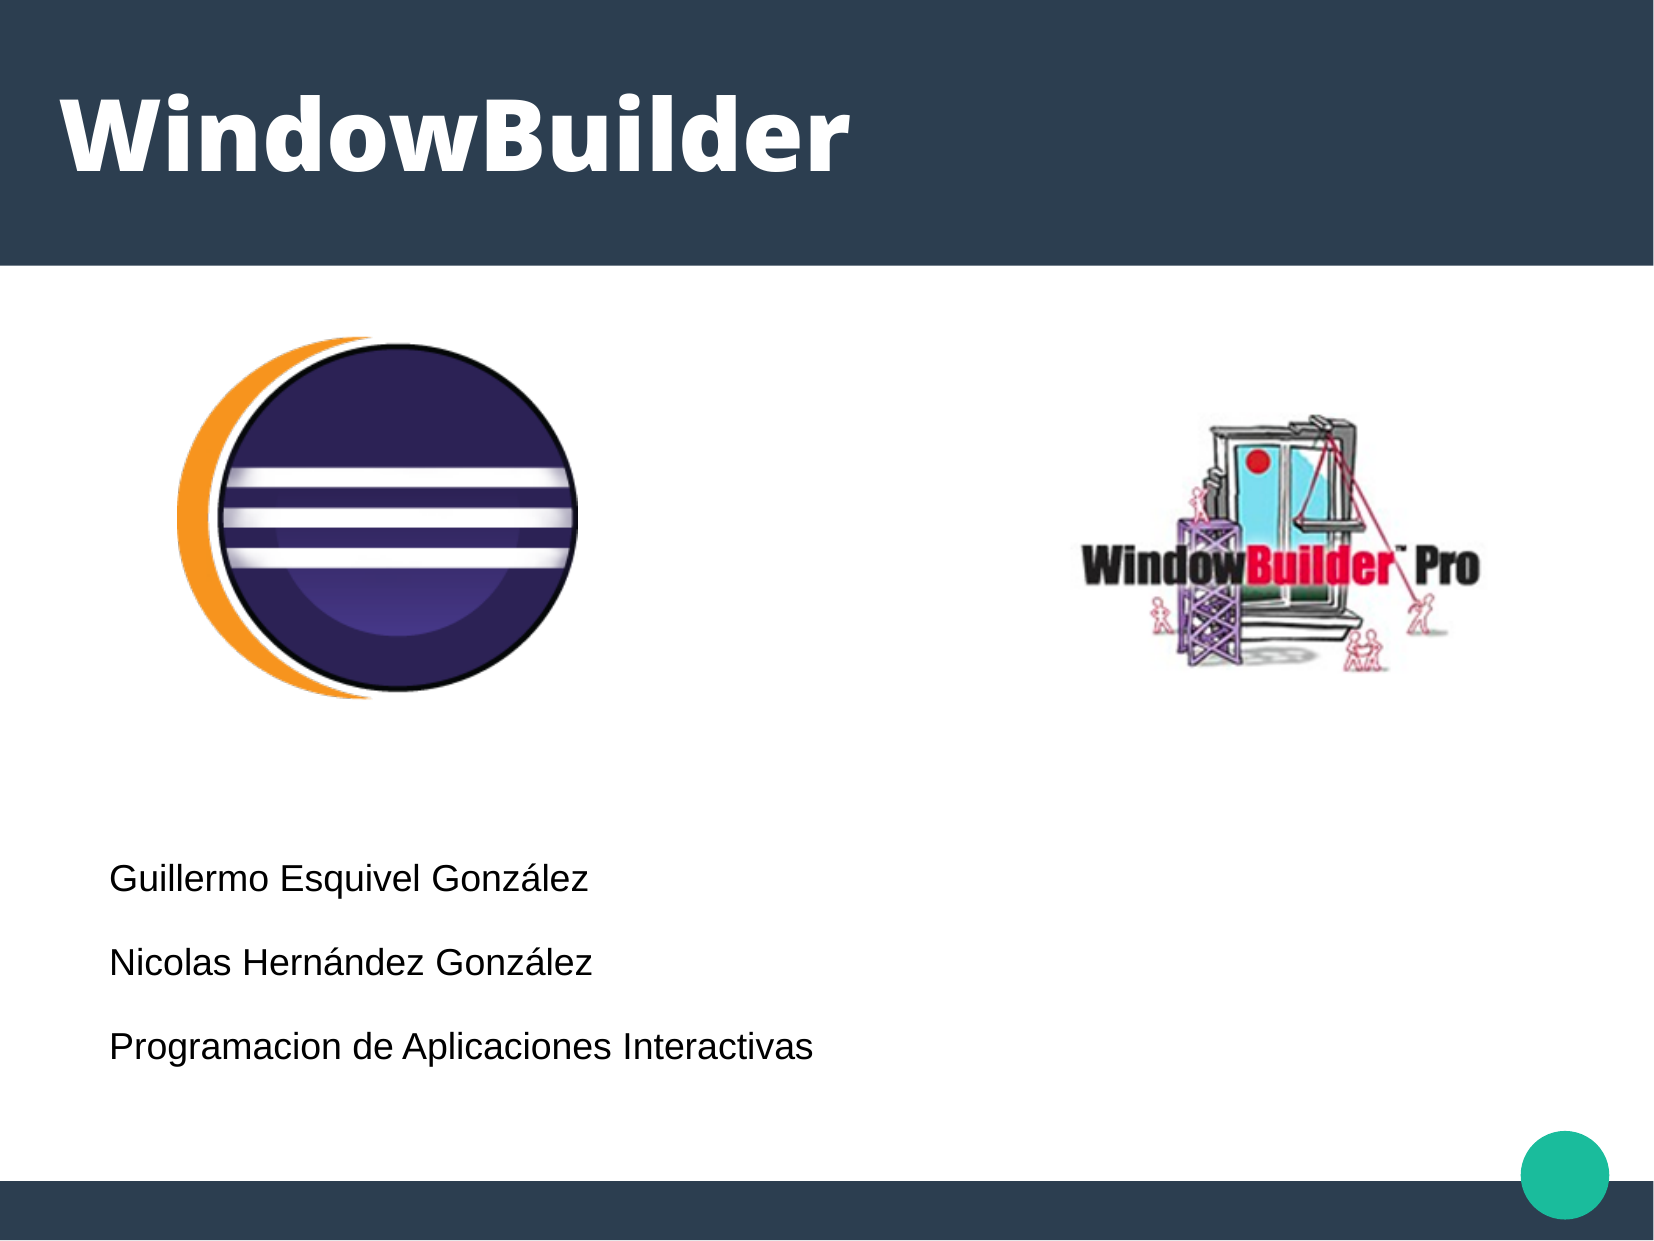

# WindowBuilder
Guillermo Esquivel González
Nicolas Hernández González
Programacion de Aplicaciones Interactivas